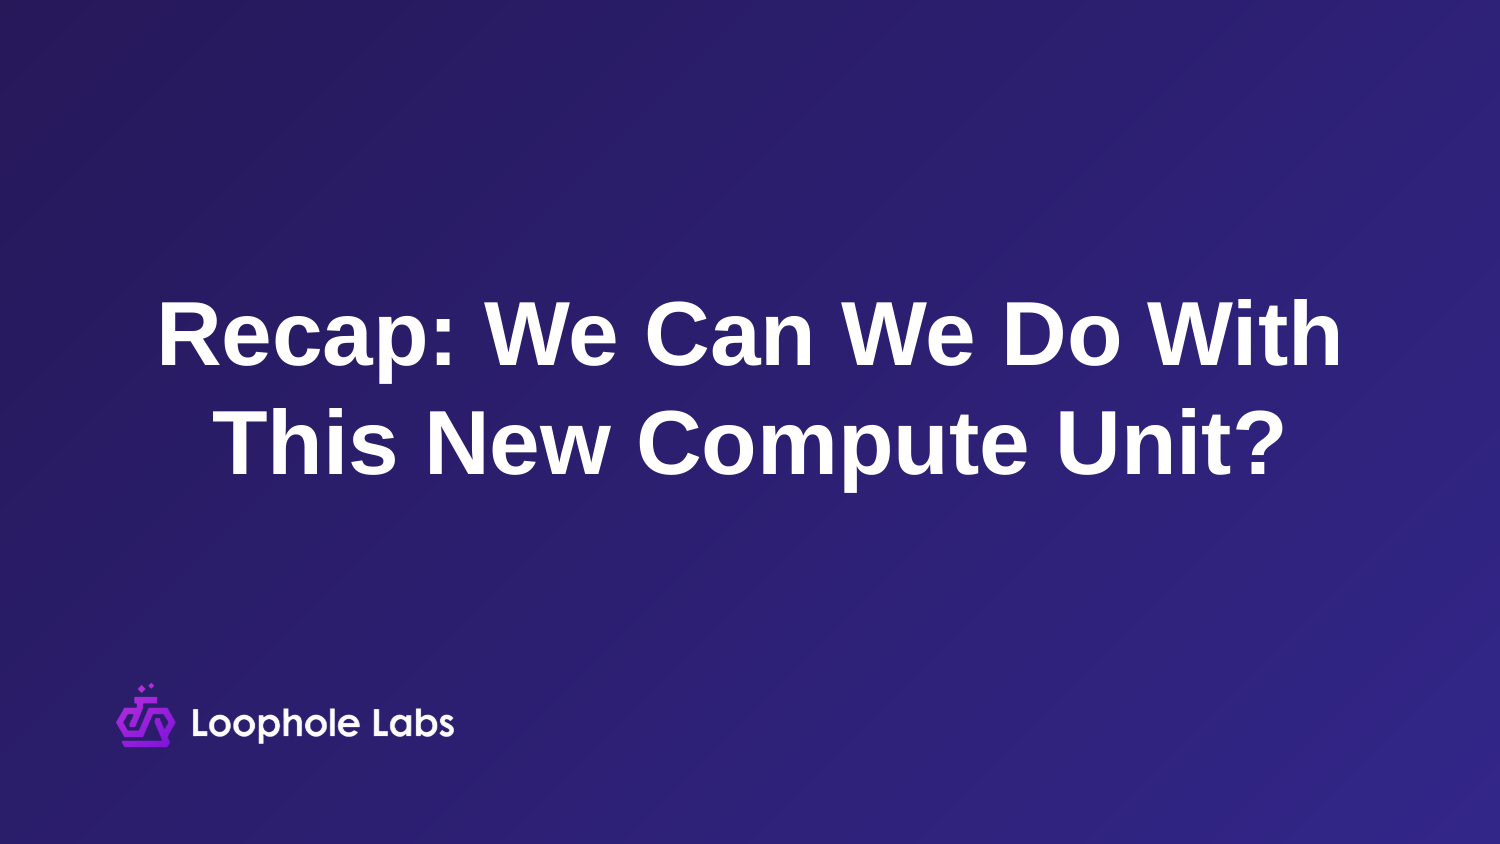

# Recap: We Can We Do With This New Compute Unit?